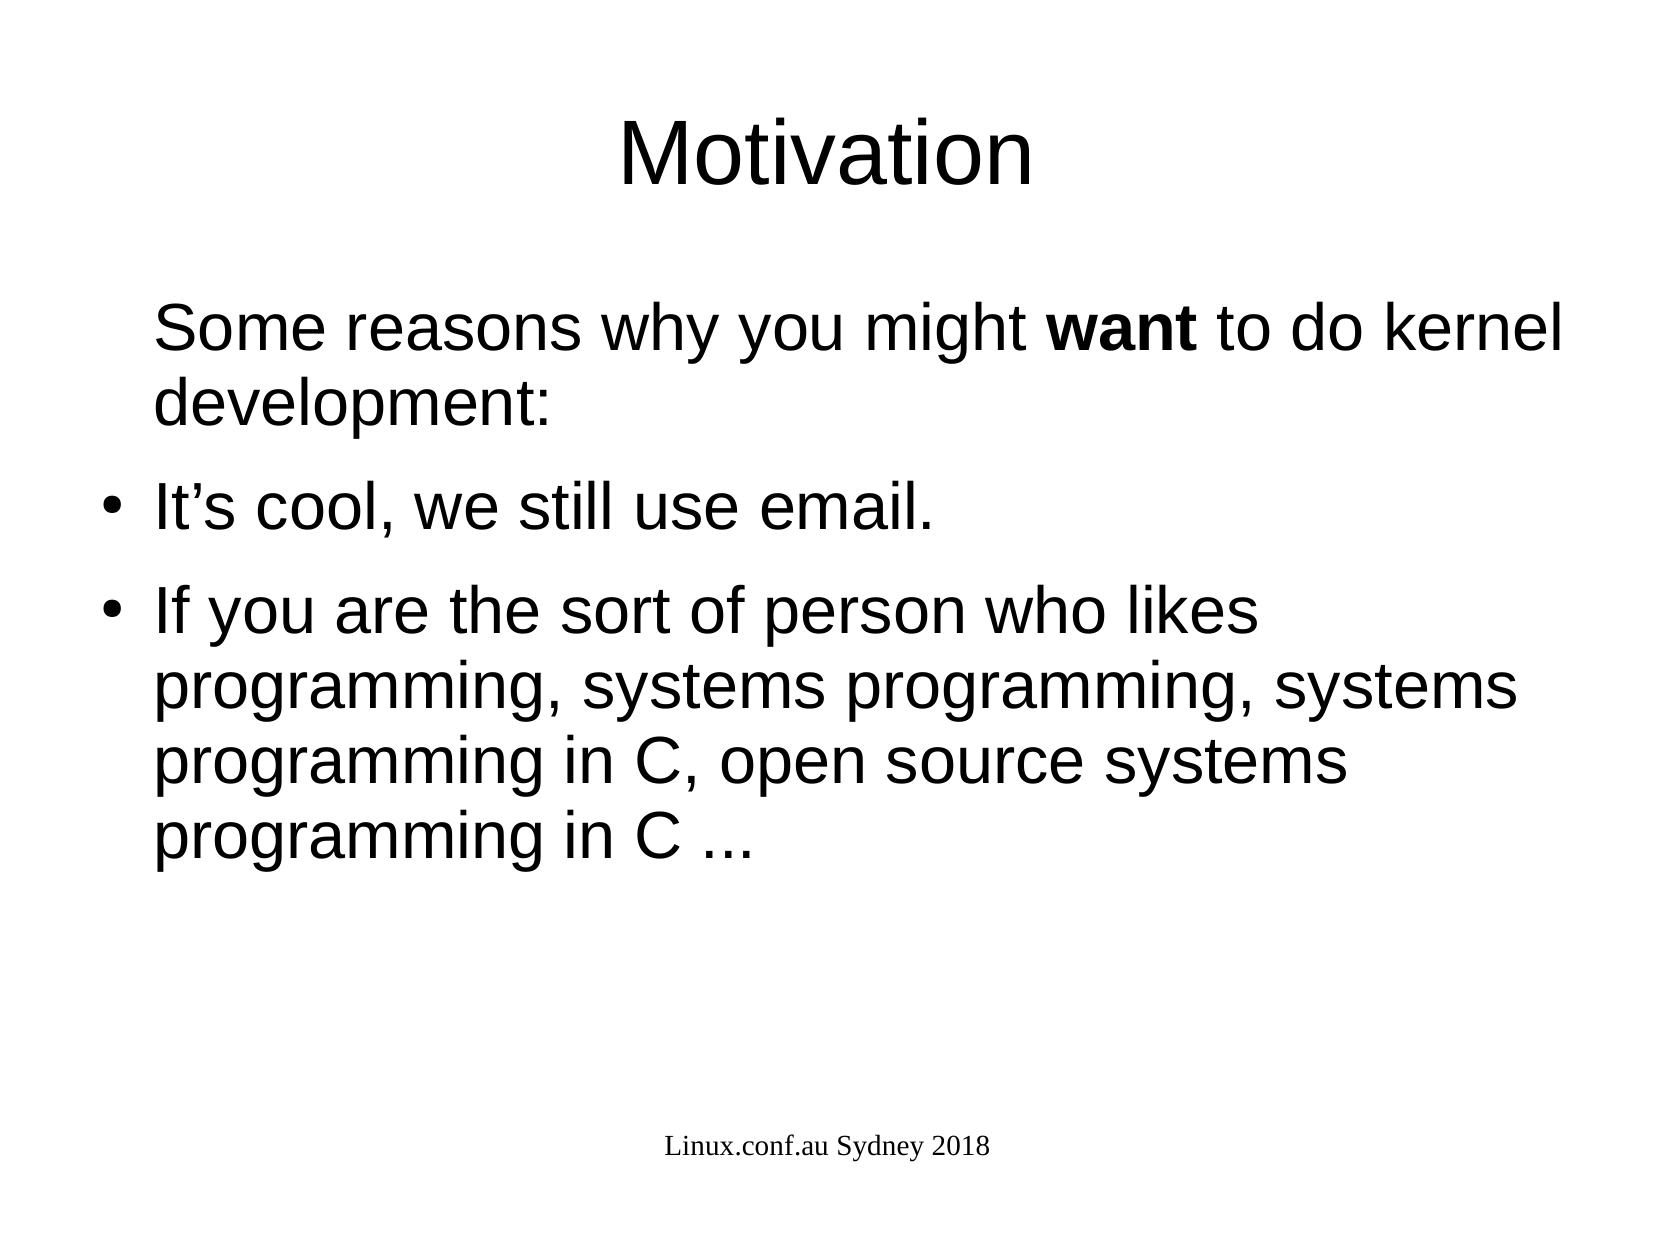

# Motivation
Some reasons why you might want to do kernel development:
It’s cool, we still use email.
If you are the sort of person who likes programming, systems programming, systems programming in C, open source systems programming in C ...
Linux.conf.au Sydney 2018